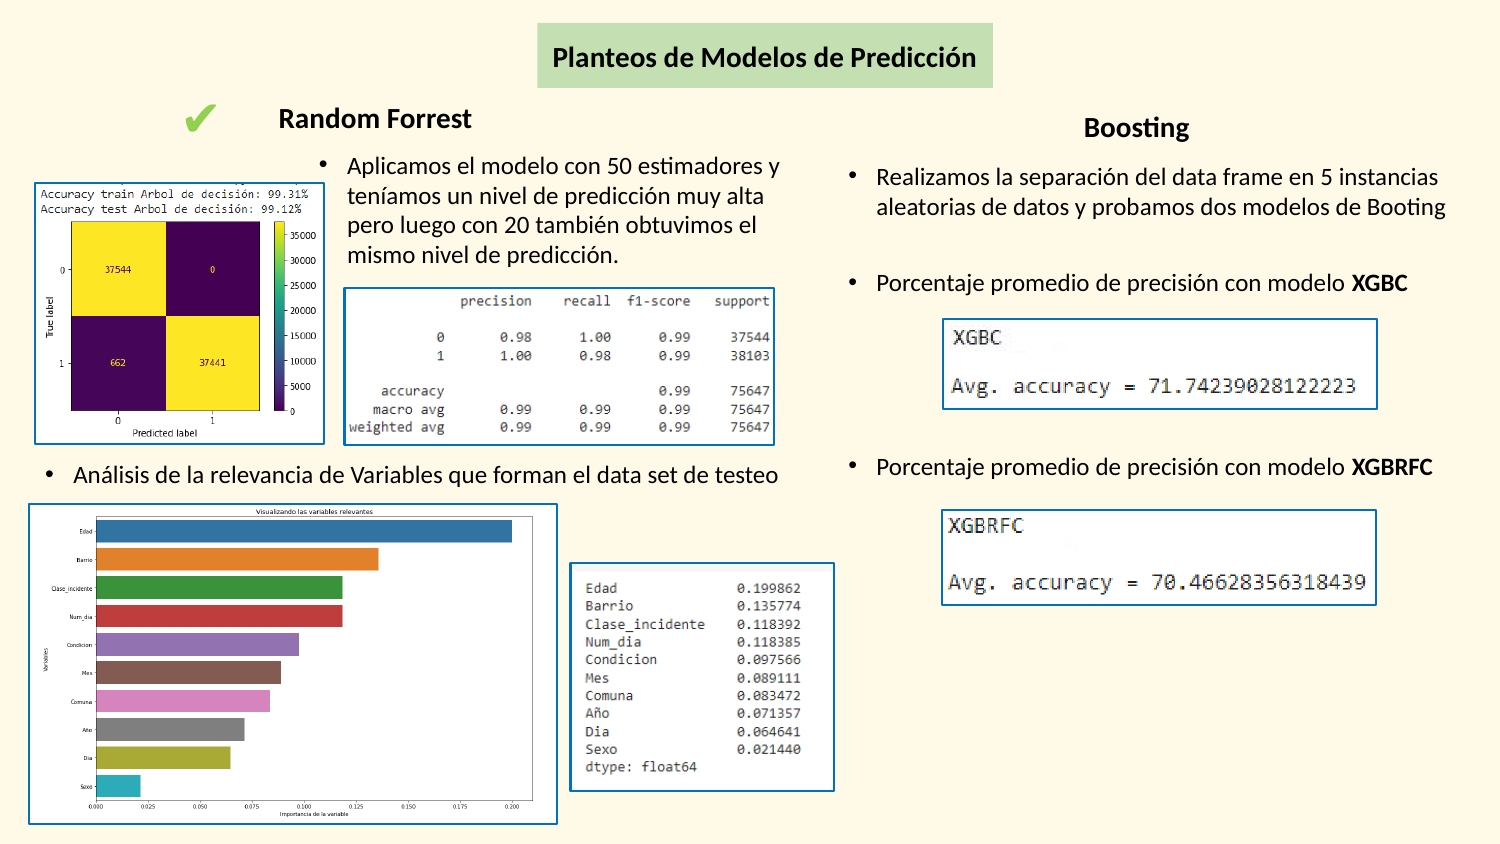

Planteos de Modelos de Predicción
✔
Random Forrest
Boosting
Aplicamos el modelo con 50 estimadores y teníamos un nivel de predicción muy alta pero luego con 20 también obtuvimos el mismo nivel de predicción.
Realizamos la separación del data frame en 5 instancias aleatorias de datos y probamos dos modelos de Booting
Porcentaje promedio de precisión con modelo XGBC
Porcentaje promedio de precisión con modelo XGBRFC
Análisis de la relevancia de Variables que forman el data set de testeo